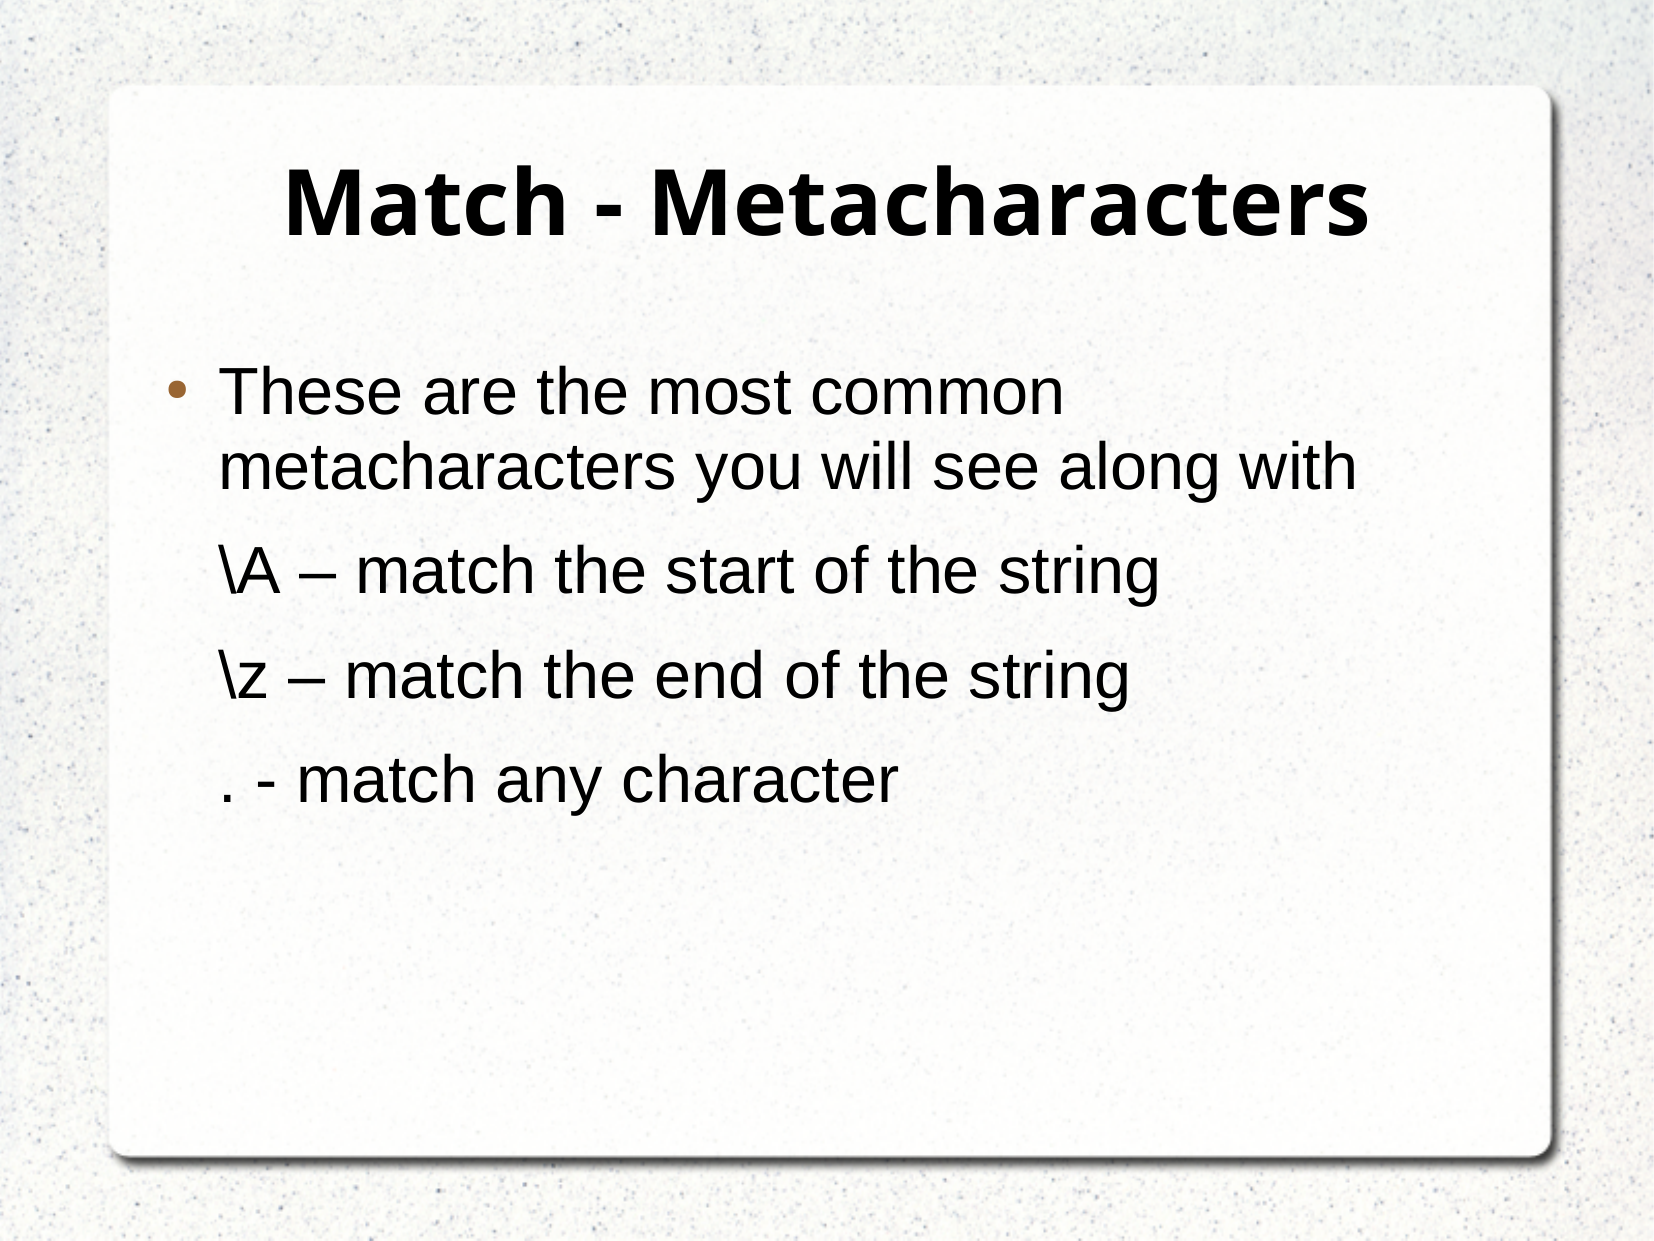

# Match - Metacharacters
These are the most common metacharacters you will see along with
\A – match the start of the string
\z – match the end of the string
. - match any character